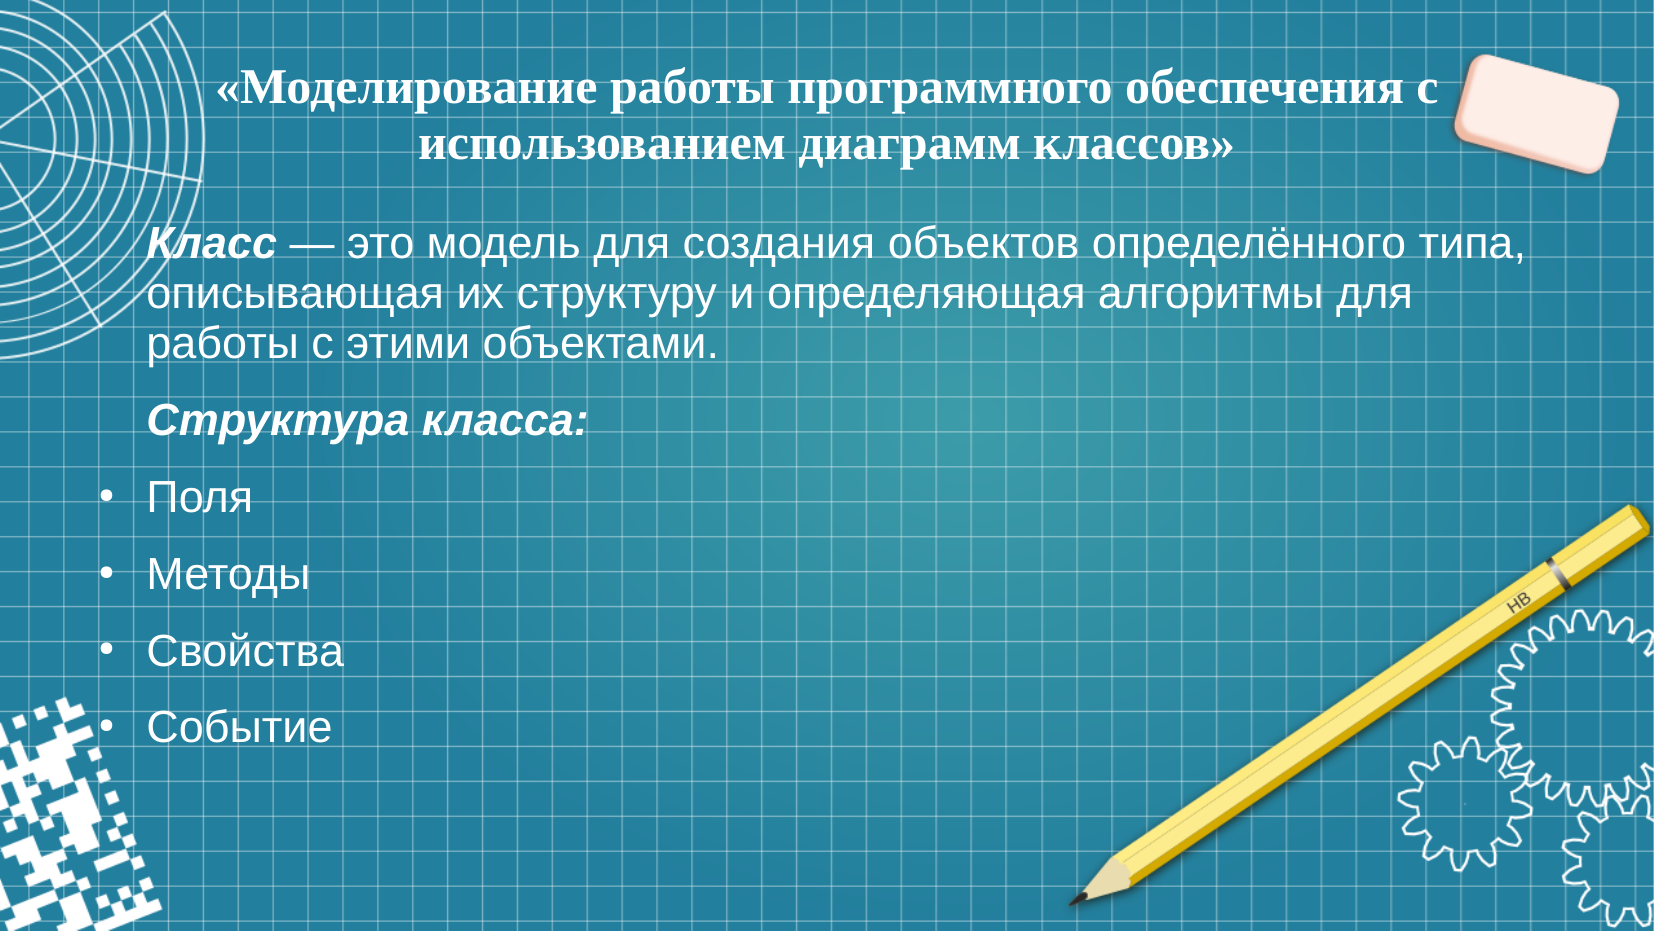

# «Моделирование работы программного обеспечения с использованием диаграмм классов»
Класс — это модель для создания объектов определённого типа, описывающая их структуру и определяющая алгоритмы для работы с этими объектами.
Структура класса:
Поля
Методы
Свойства
Событие